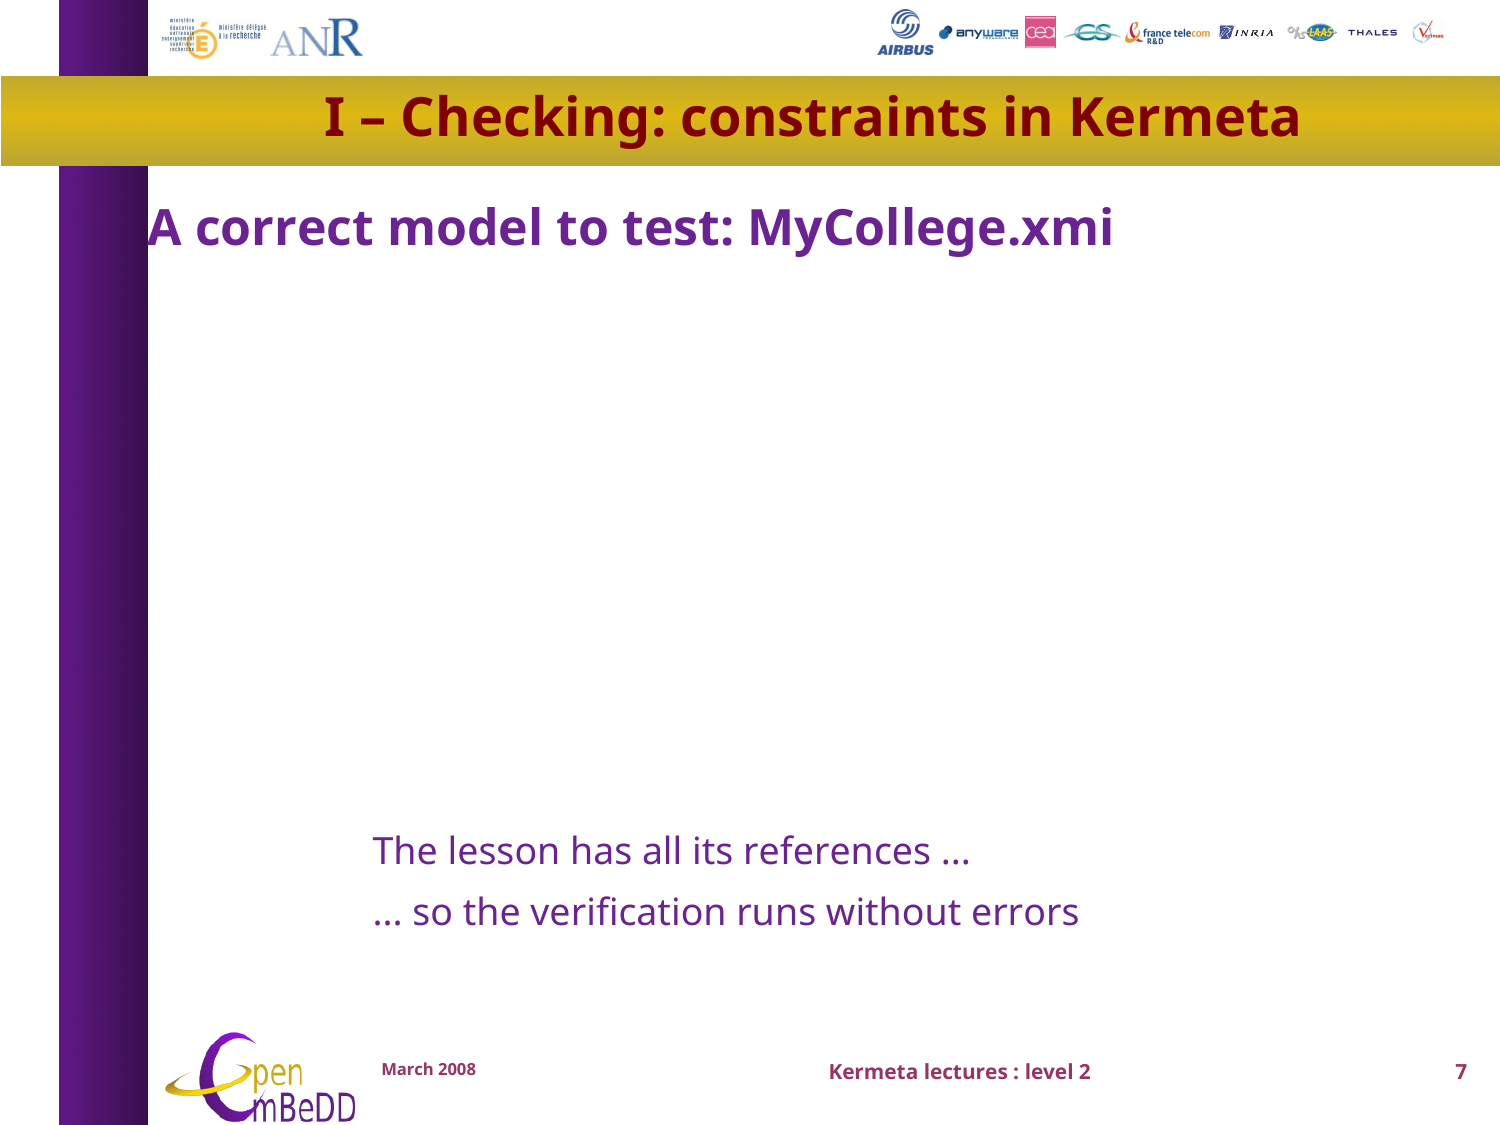

# I – Checking: constraints in Kermeta
A correct model to test: MyCollege.xmi
The lesson has all its references ...
... so the verification runs without errors
Pied de page
Pied de page fixe
7